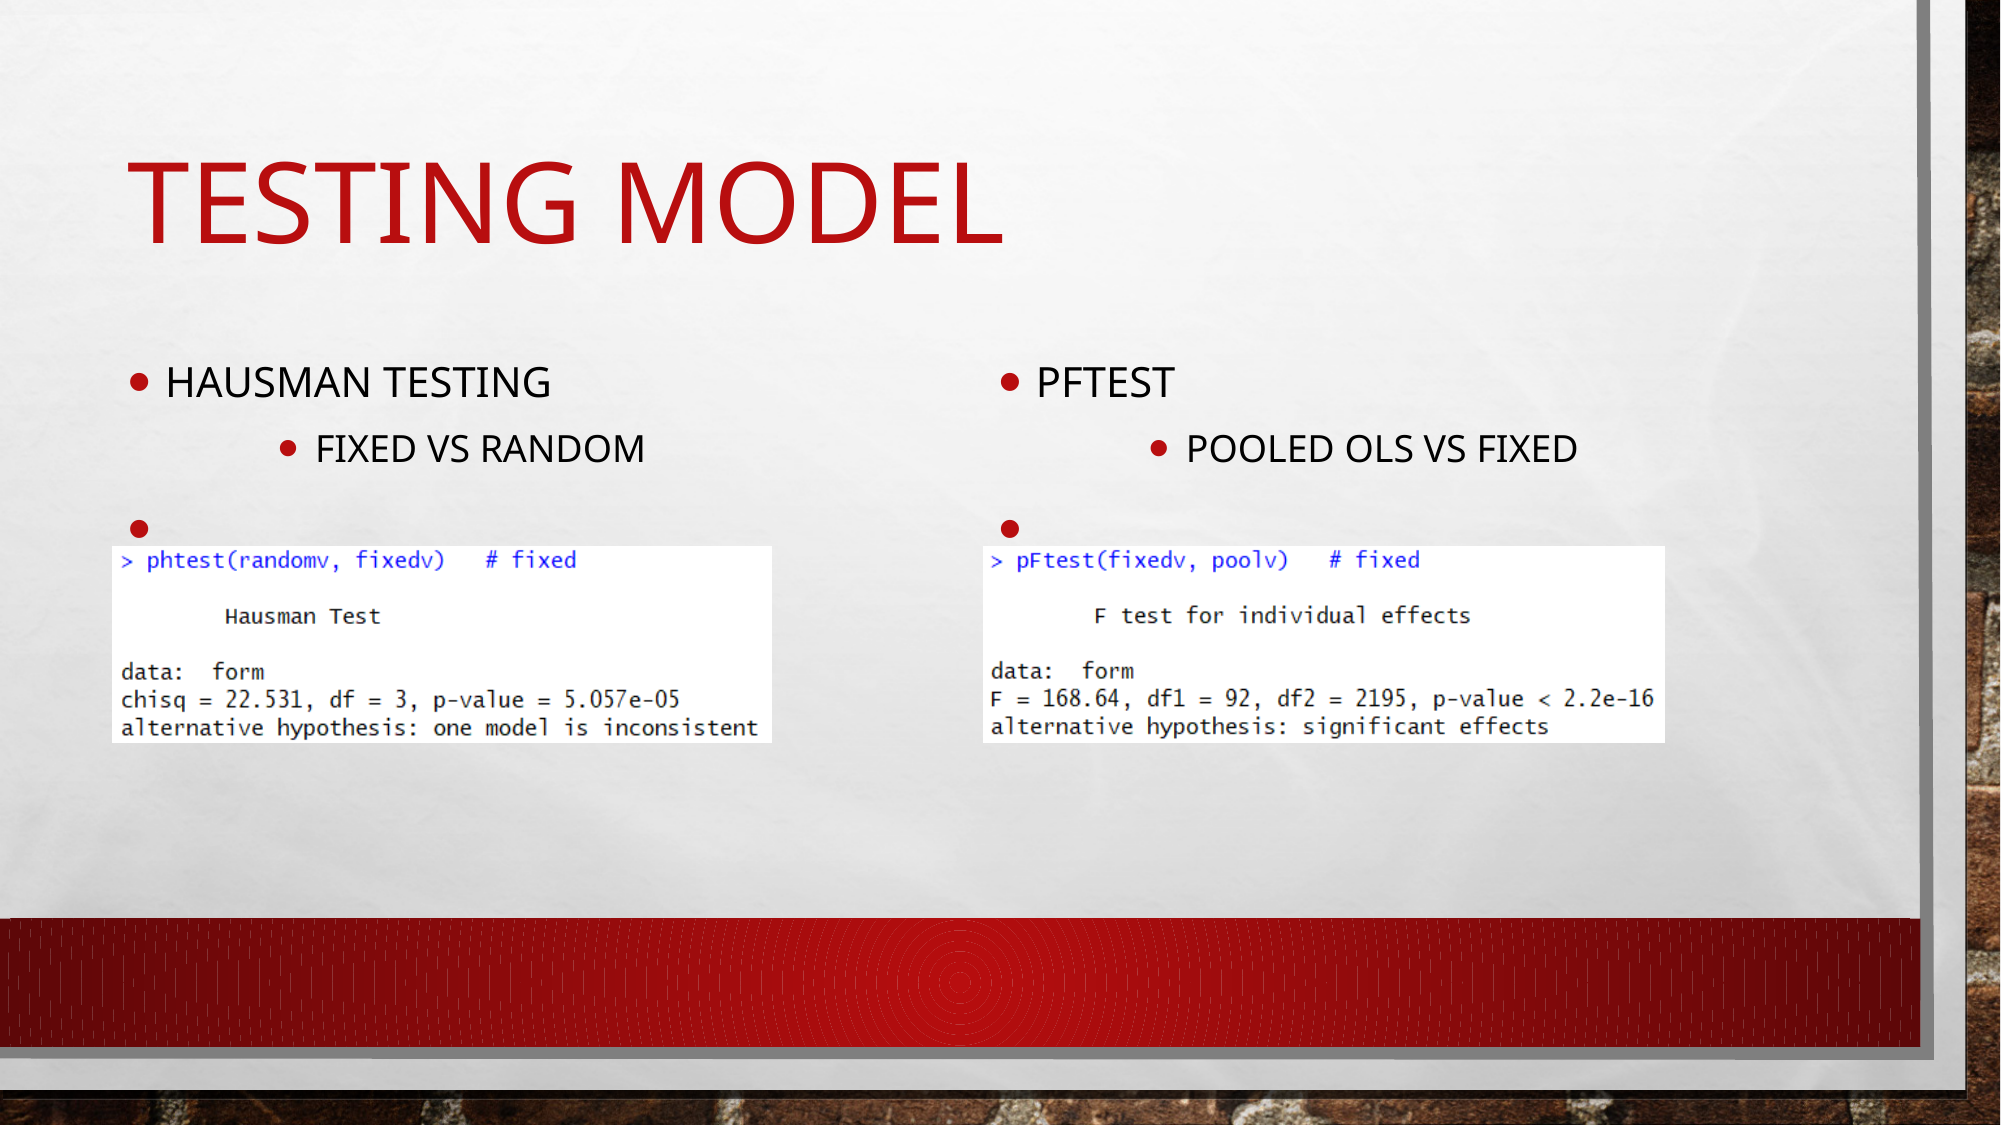

# Testing Model
Hausman Testing
Fixed vs random
pFtest
Pooled OLS vs fixed